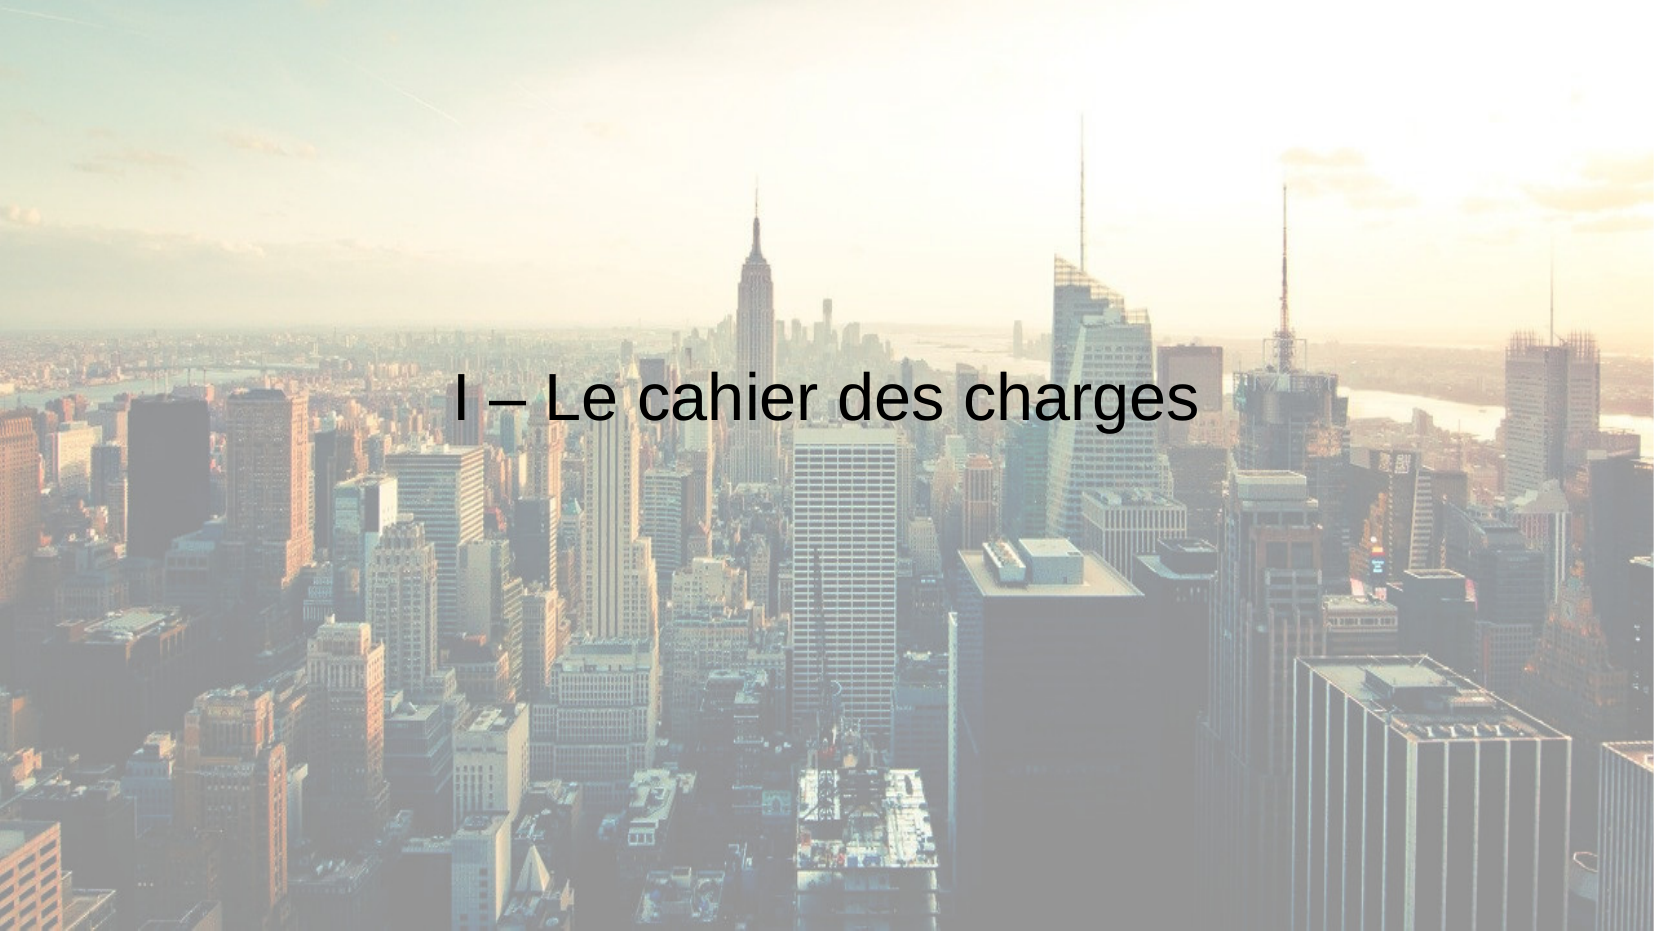

# I – Le cahier des charges